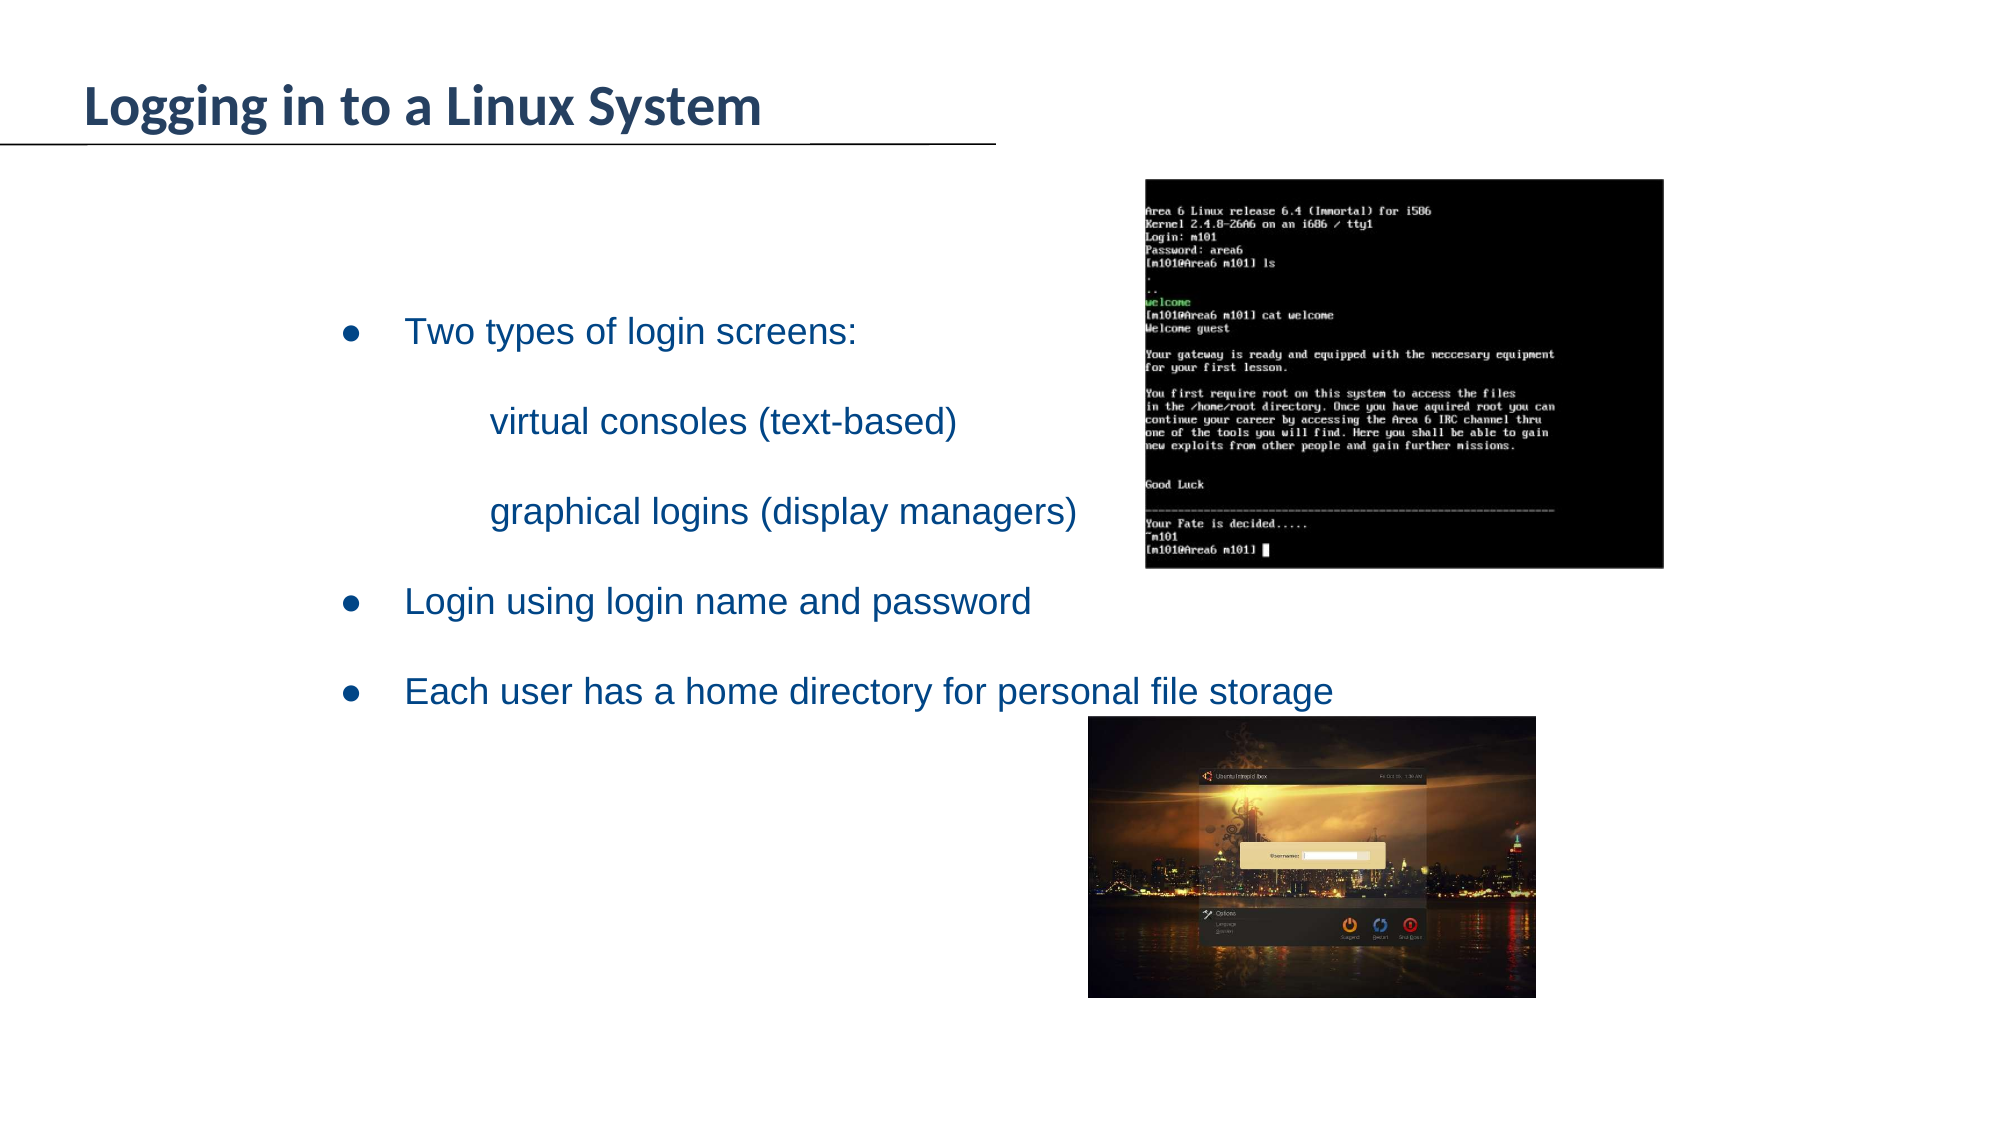

Logging in to a Linux System
● Two types of login screens:
	virtual consoles (text-based)
	graphical logins (display managers)
● Login using login name and password
● Each user has a home directory for personal file storage